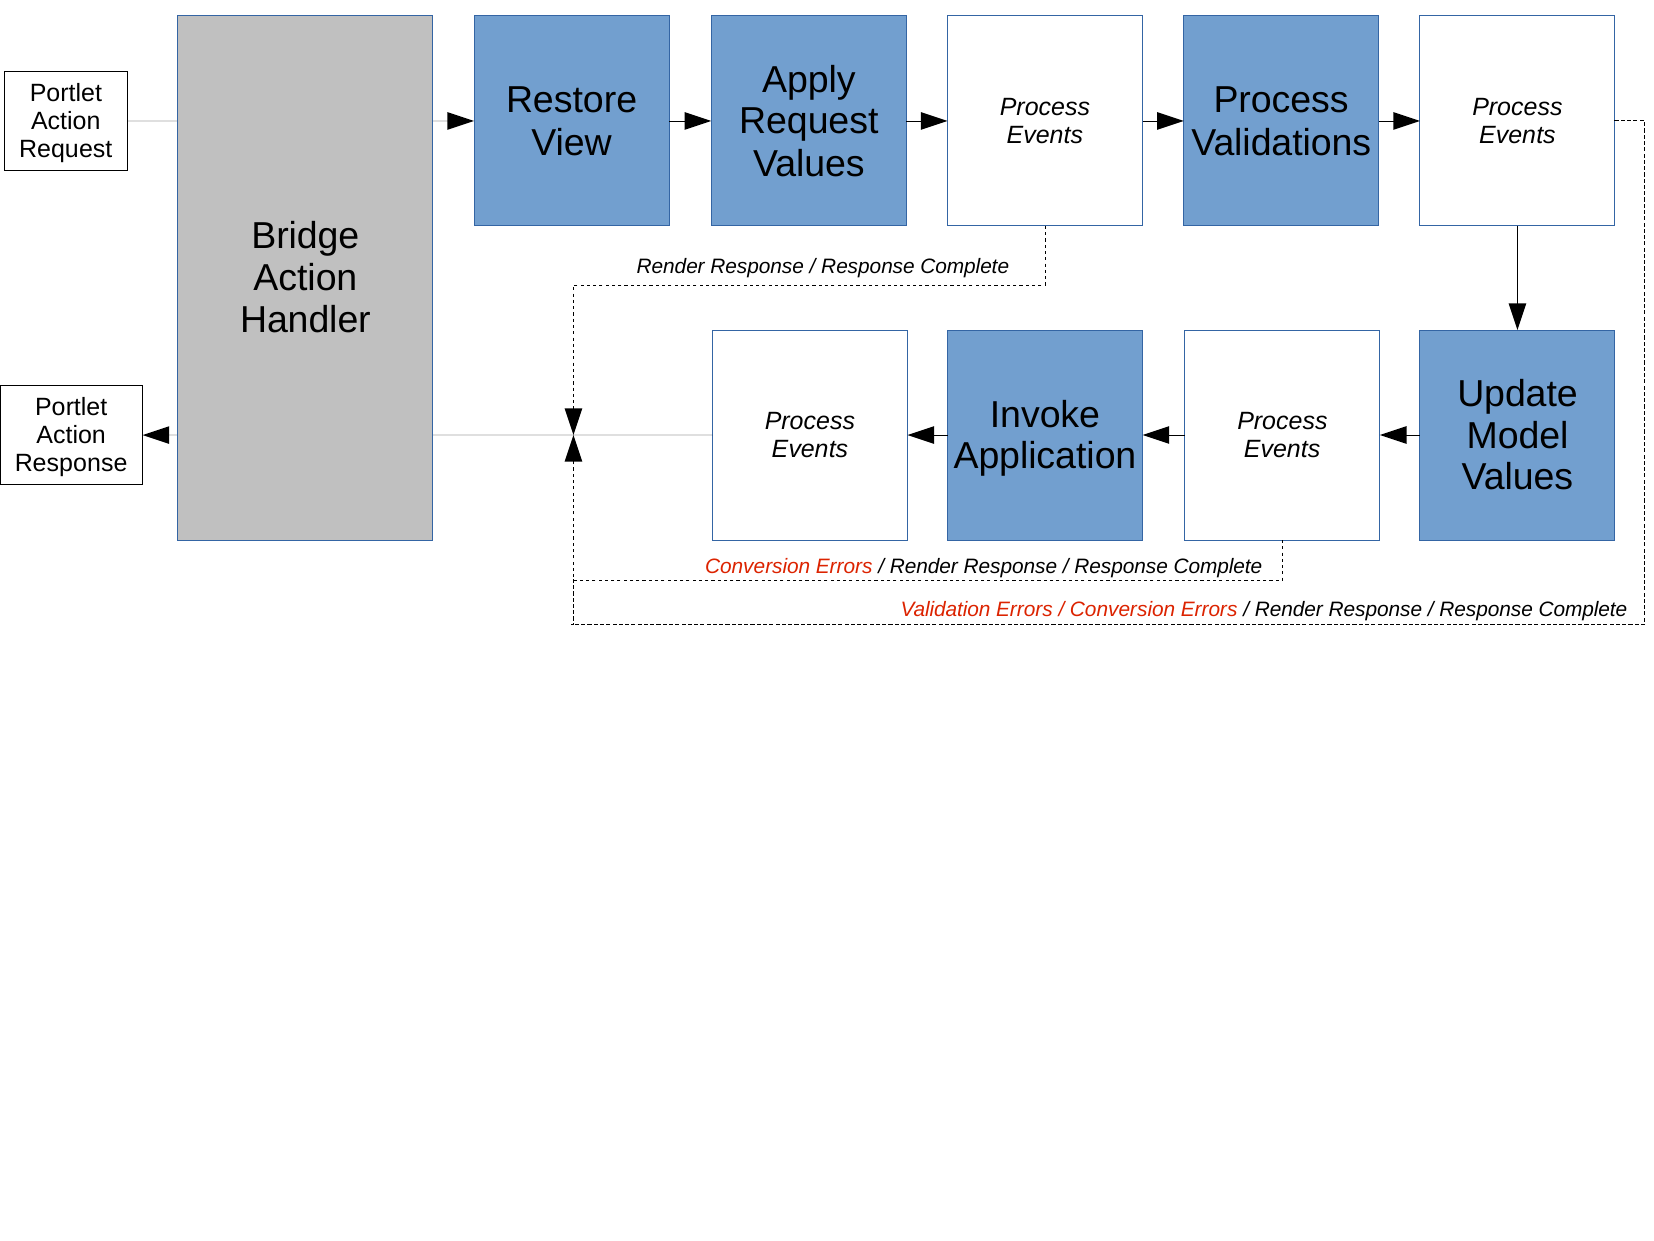

Bridge
Action
Handler
Restore
View
Apply
Request
Values
Process
Events
Process
Validations
Process
Events
Portlet
Action
Request
Render Response / Response Complete
Process
Events
Invoke
Application
Process
Events
Update
Model
Values
Portlet
Action
Response
Conversion Errors / Render Response / Response Complete
Validation Errors / Conversion Errors / Render Response / Response Complete